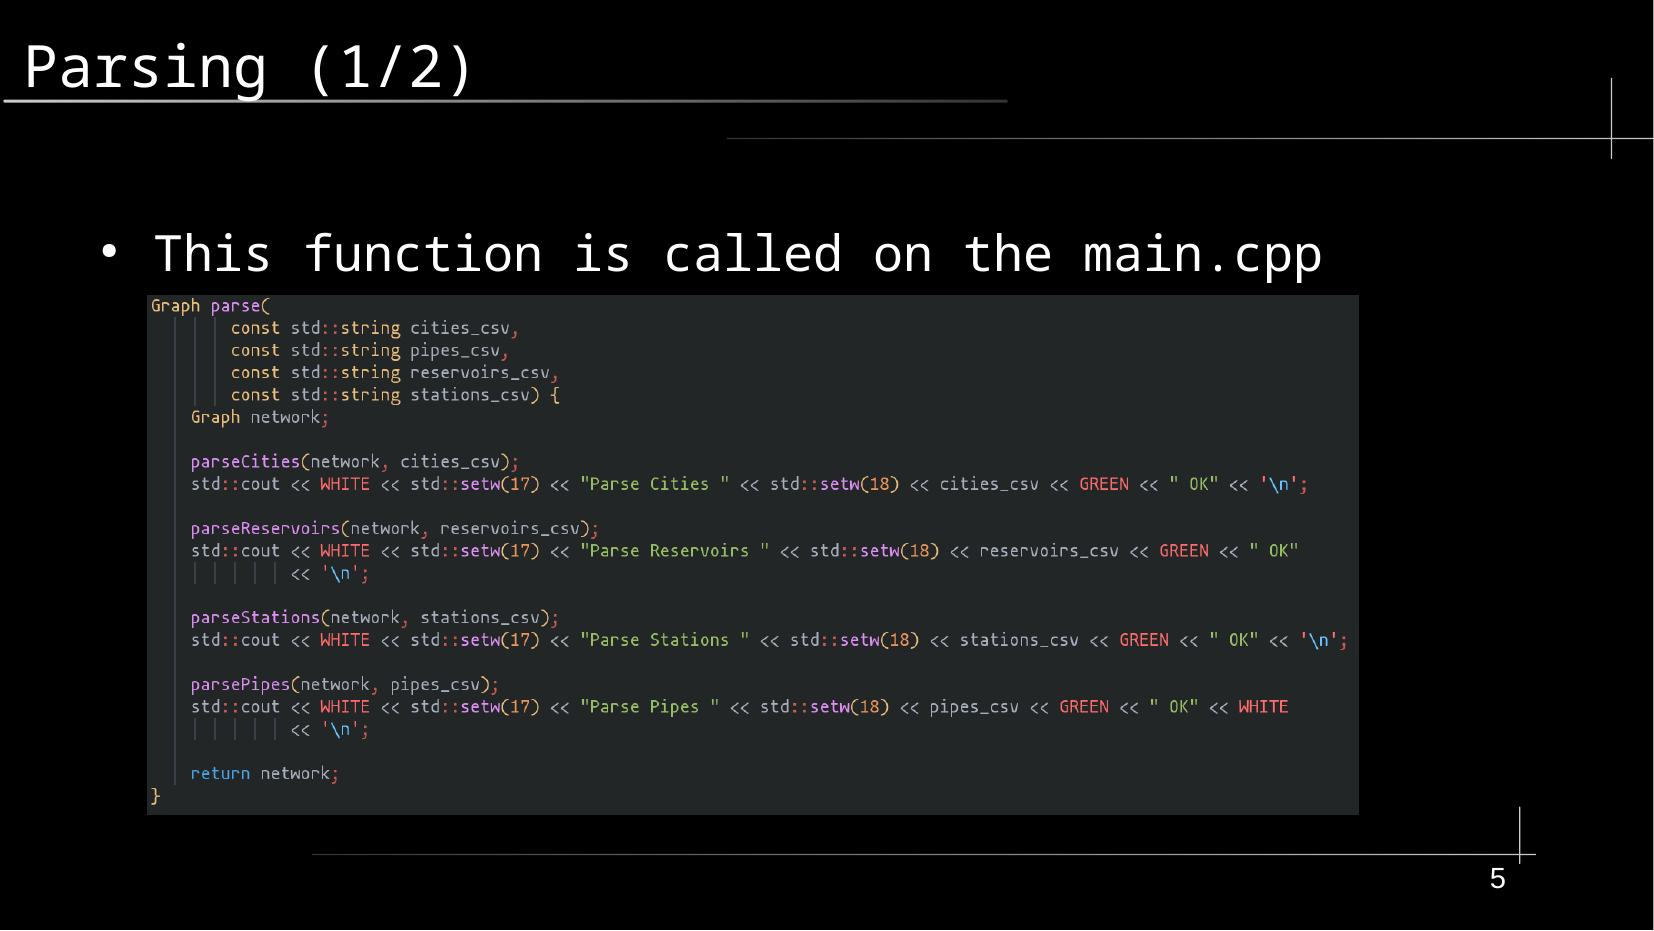

# Parsing (1/2)
This function is called on the main.cpp
5